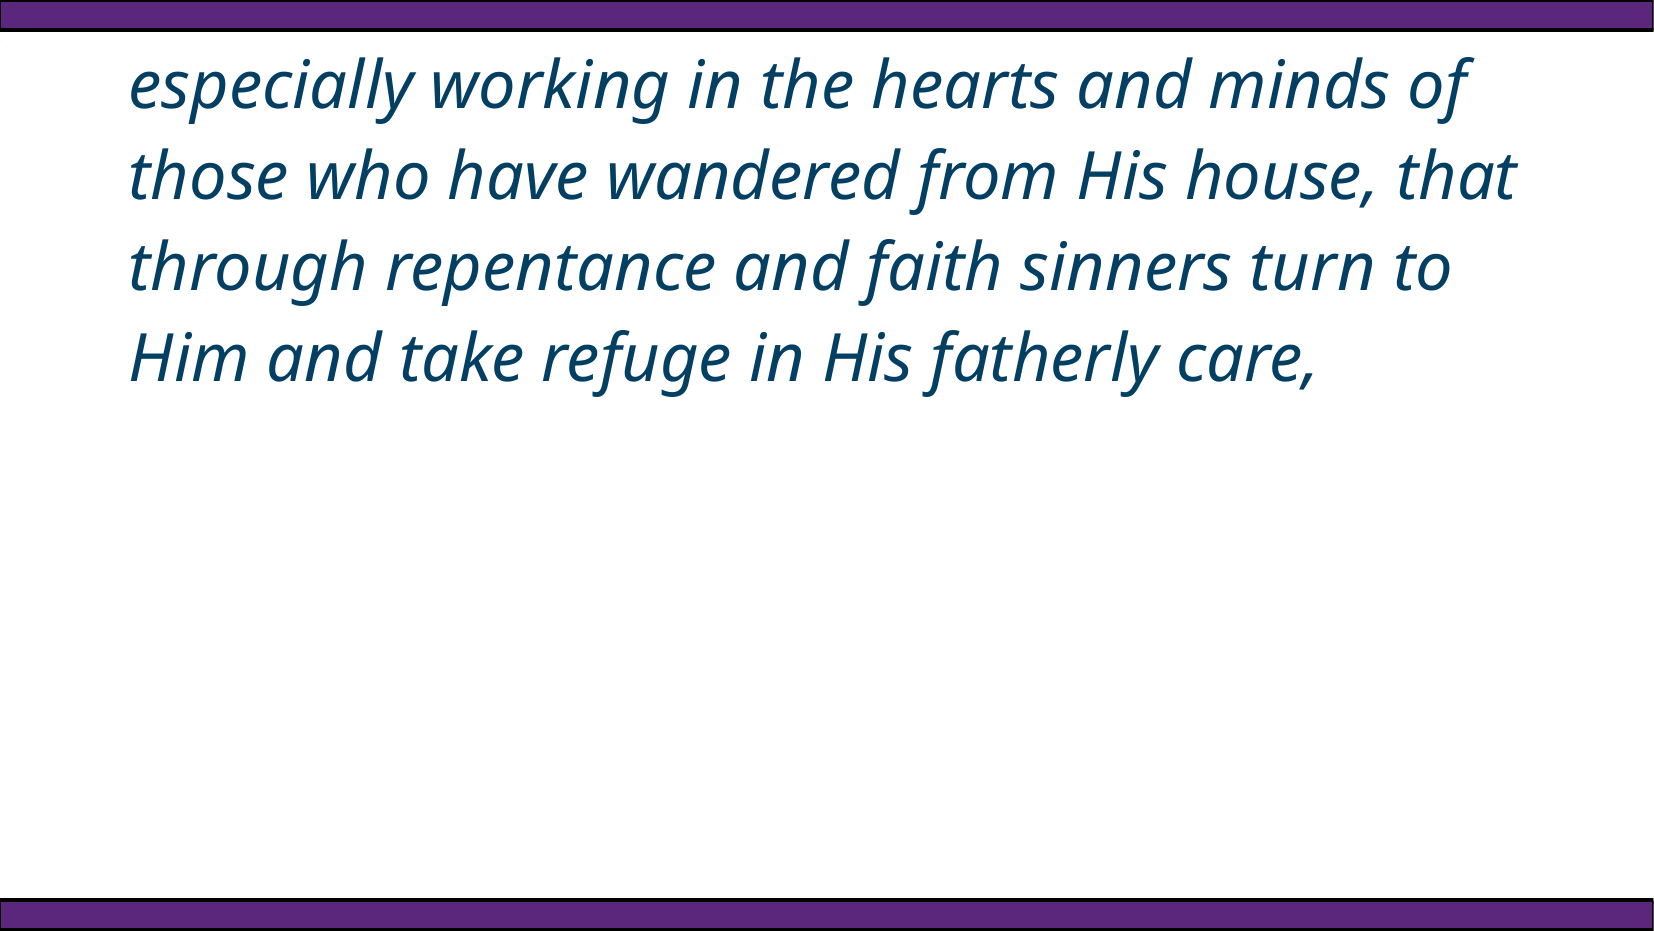

especially working in the hearts and minds of
 those who have wandered from His house, that
 through repentance and faith sinners turn to
 Him and take refuge in His fatherly care,